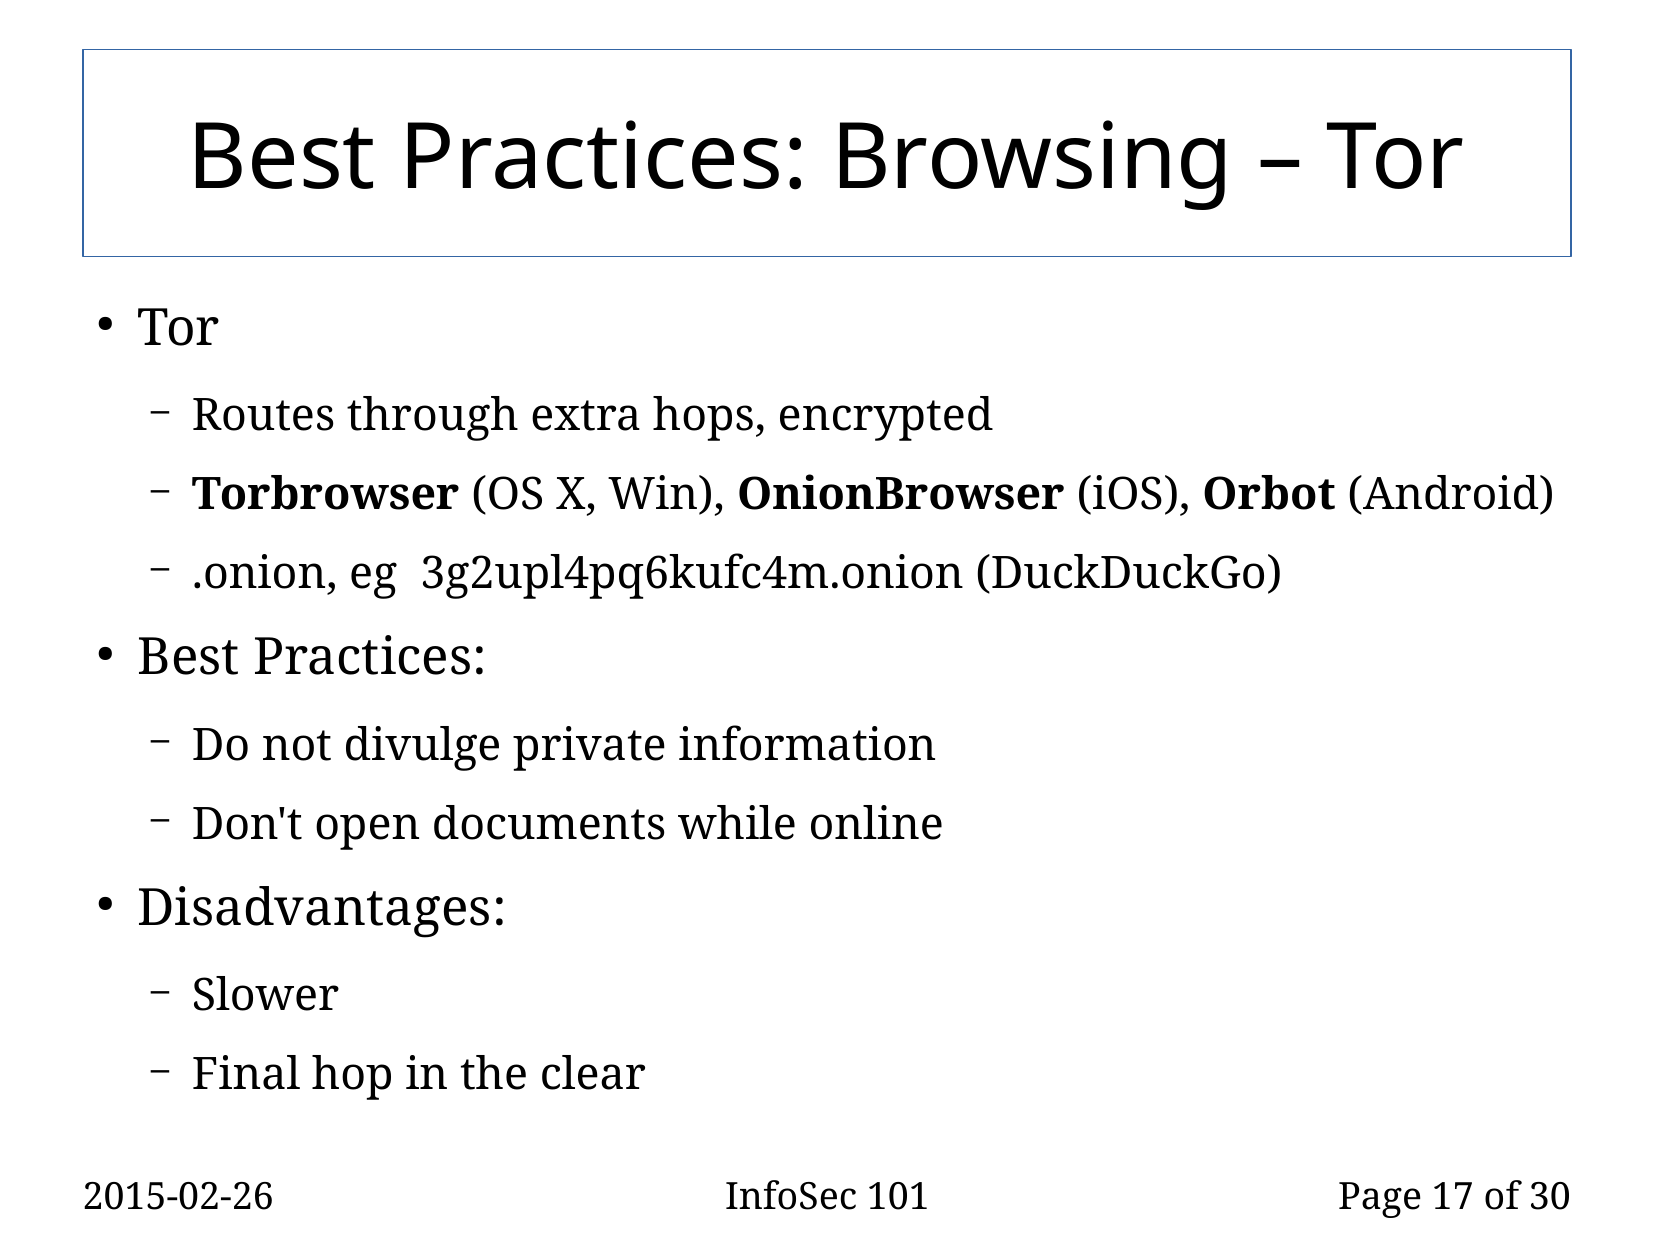

# Best Practices: Browsing – Tor
Tor
Routes through extra hops, encrypted
Torbrowser (OS X, Win), OnionBrowser (iOS), Orbot (Android)
.onion, eg 3g2upl4pq6kufc4m.onion (DuckDuckGo)
Best Practices:
Do not divulge private information
Don't open documents while online
Disadvantages:
Slower
Final hop in the clear
2015-02-26
InfoSec 101
17